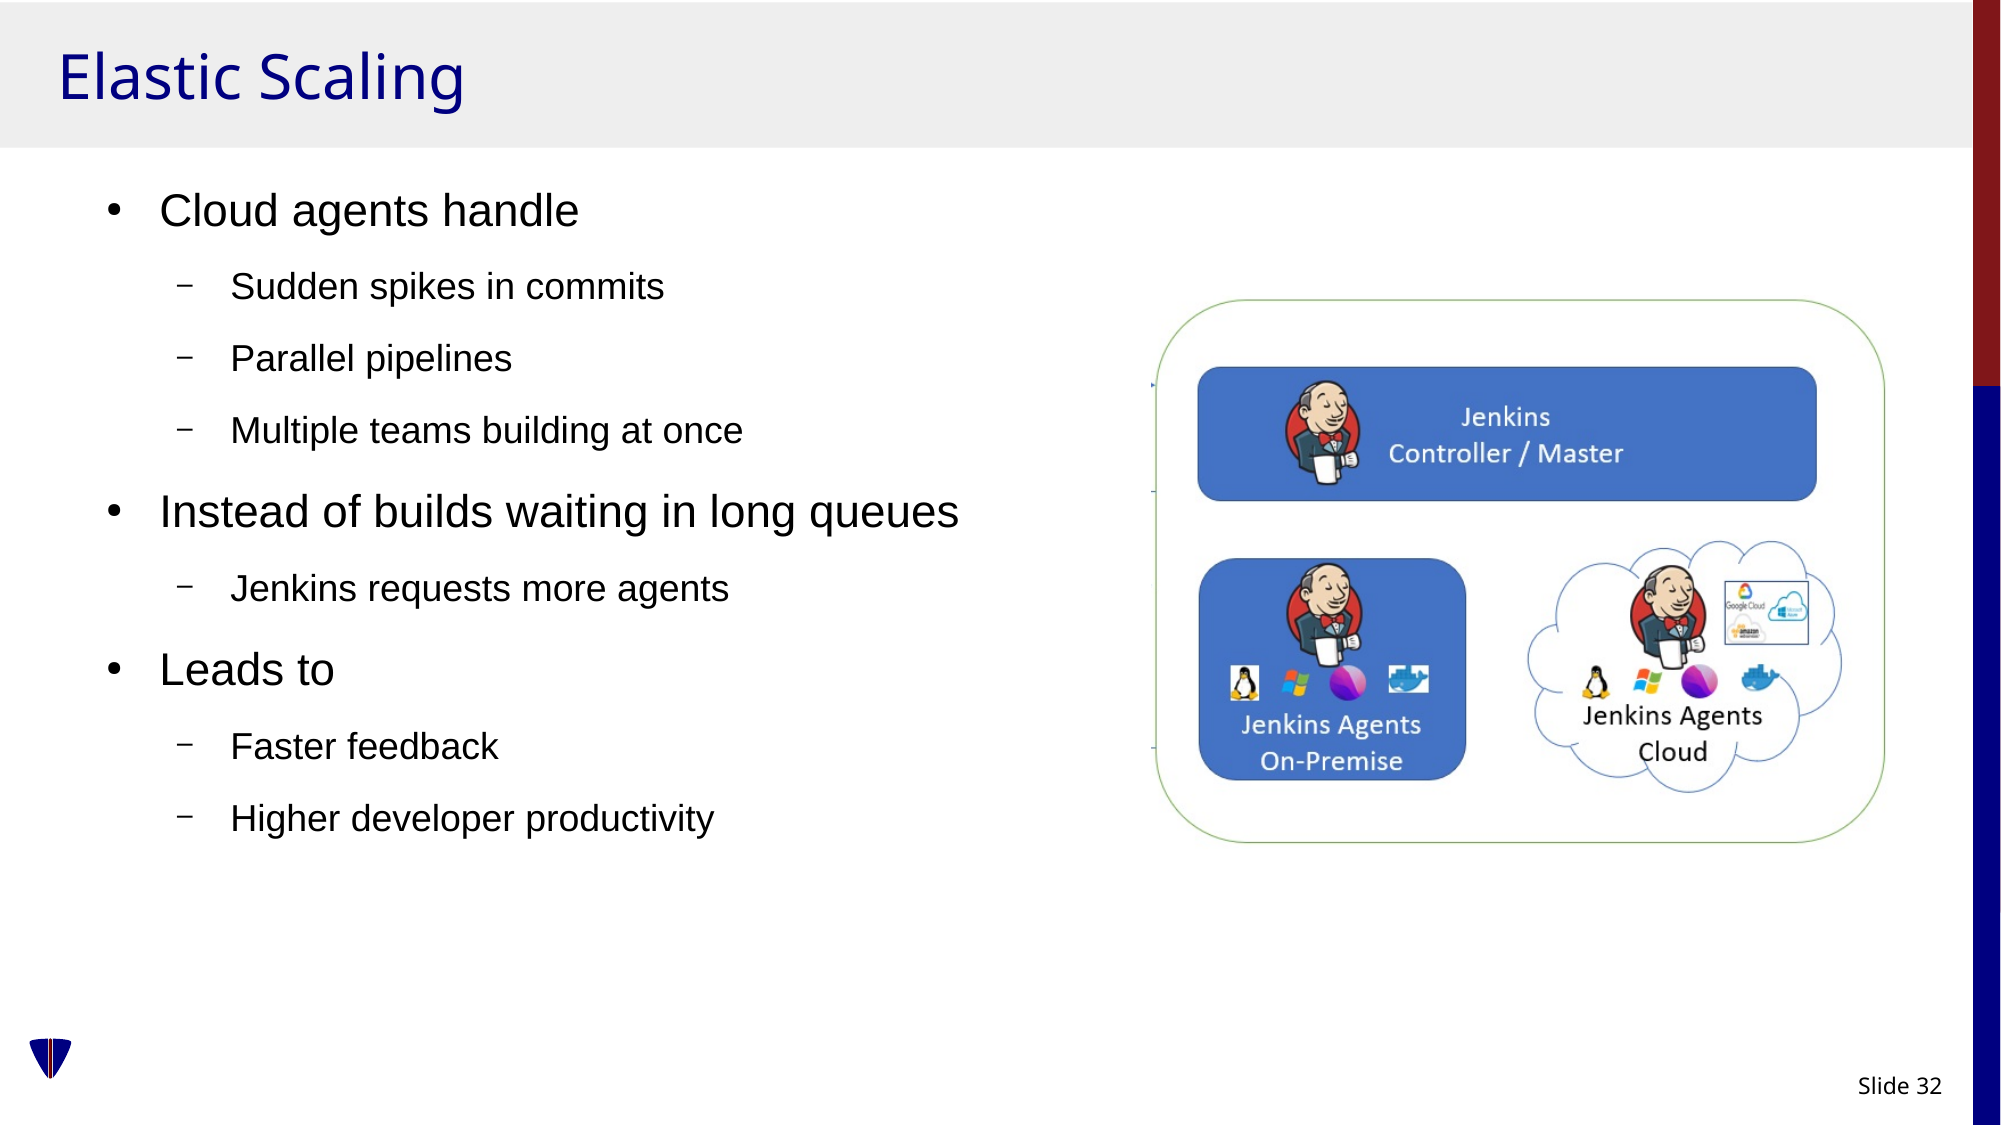

# Elastic Scaling
Cloud agents handle
Sudden spikes in commits
Parallel pipelines
Multiple teams building at once
Instead of builds waiting in long queues
Jenkins requests more agents
Leads to
Faster feedback
Higher developer productivity